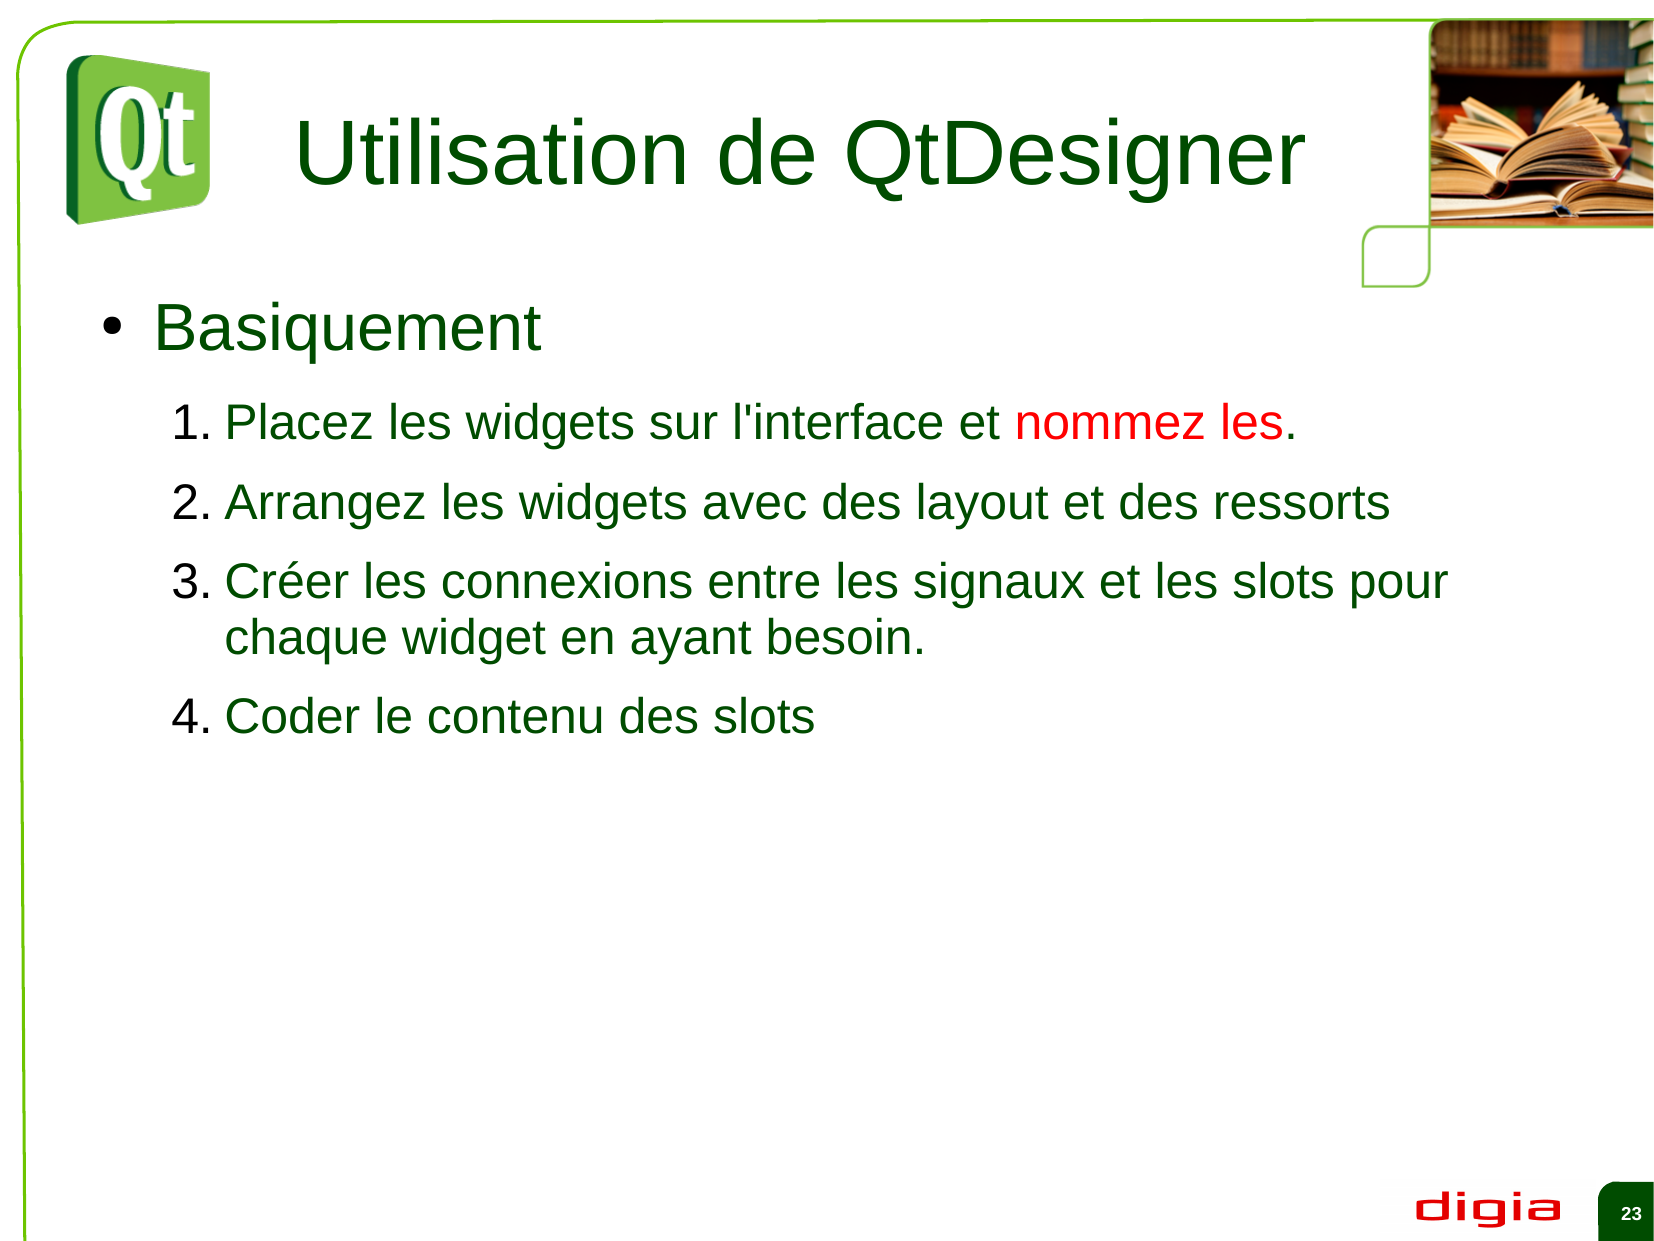

# Utilisation de QtDesigner
Basiquement
Placez les widgets sur l'interface et nommez les.
Arrangez les widgets avec des layout et des ressorts
Créer les connexions entre les signaux et les slots pour chaque widget en ayant besoin.
Coder le contenu des slots